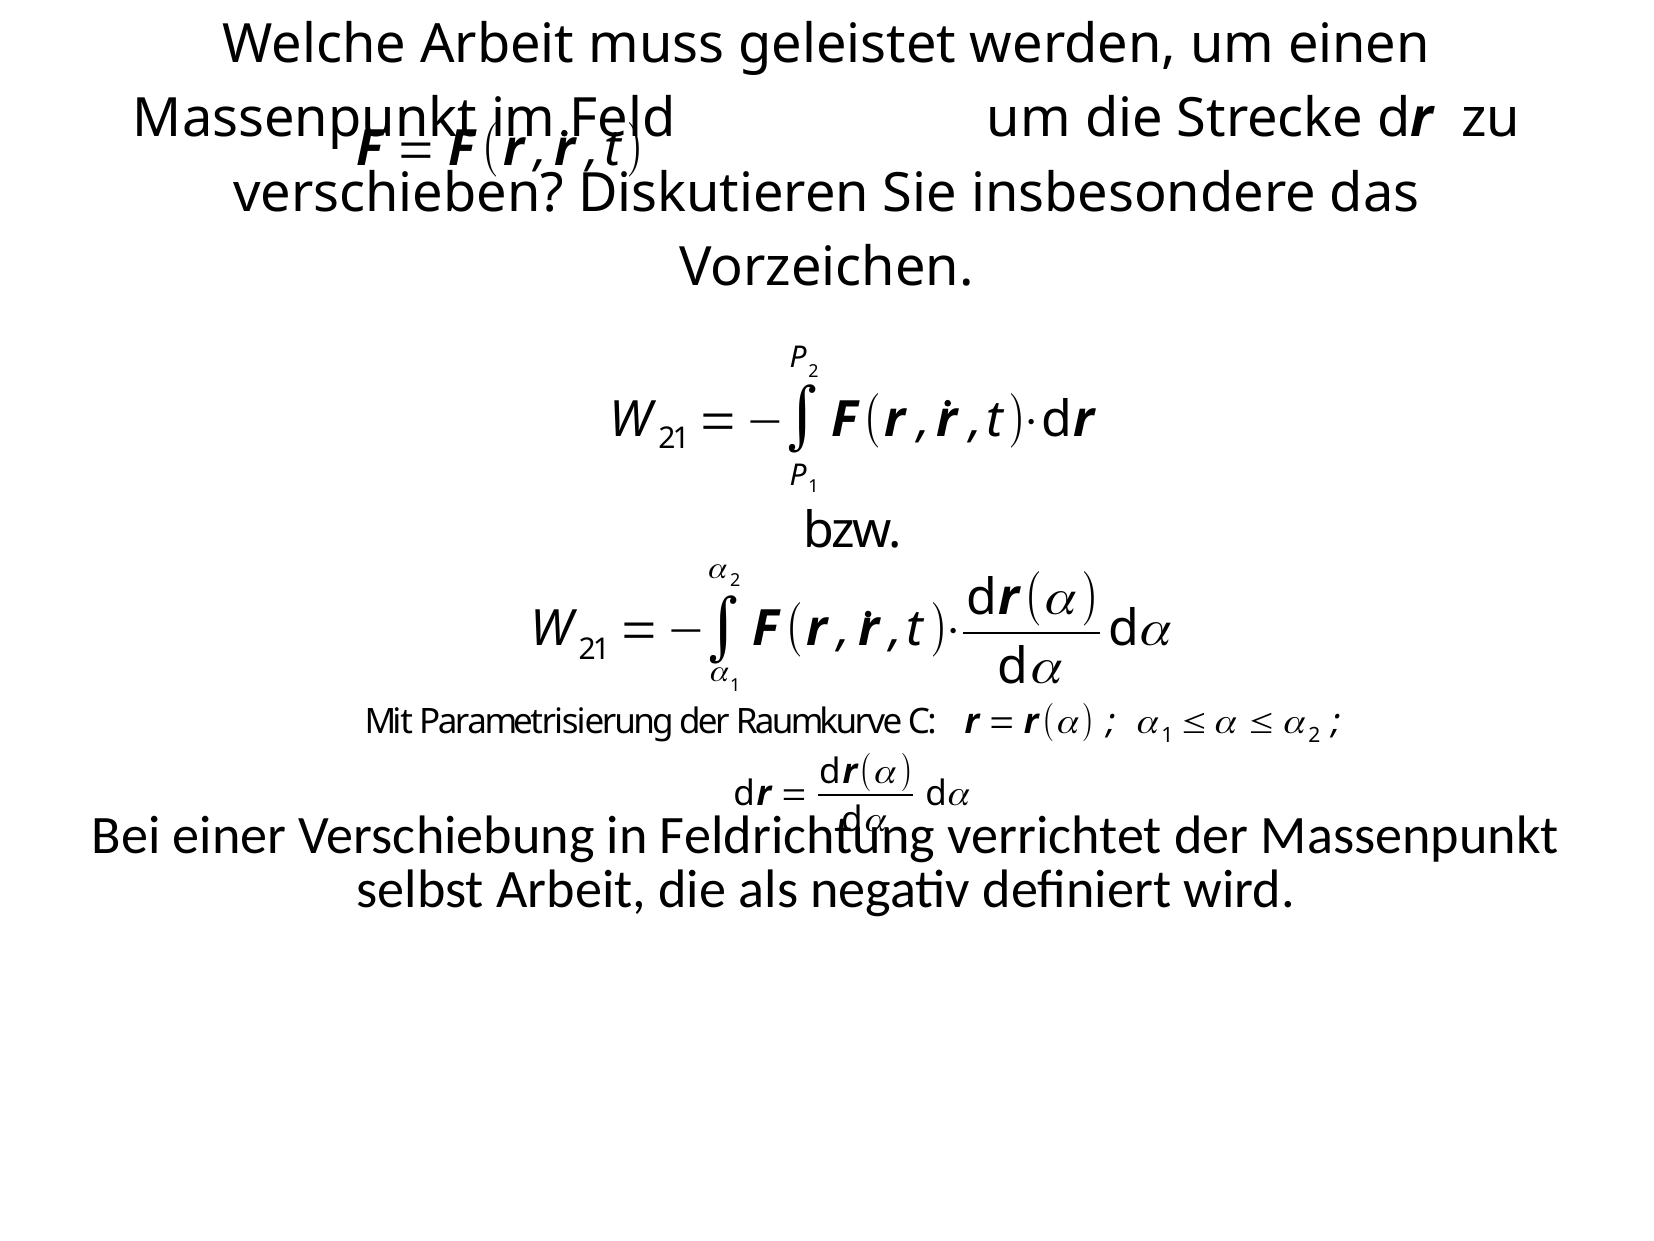

# Welche Arbeit muss geleistet werden, um einen Massenpunkt im Feld				 um die Strecke dr zu verschieben? Diskutieren Sie insbesondere das Vorzeichen.
Bei einer Verschiebung in Feldrichtung verrichtet der Massenpunkt selbst Arbeit, die als negativ definiert wird.